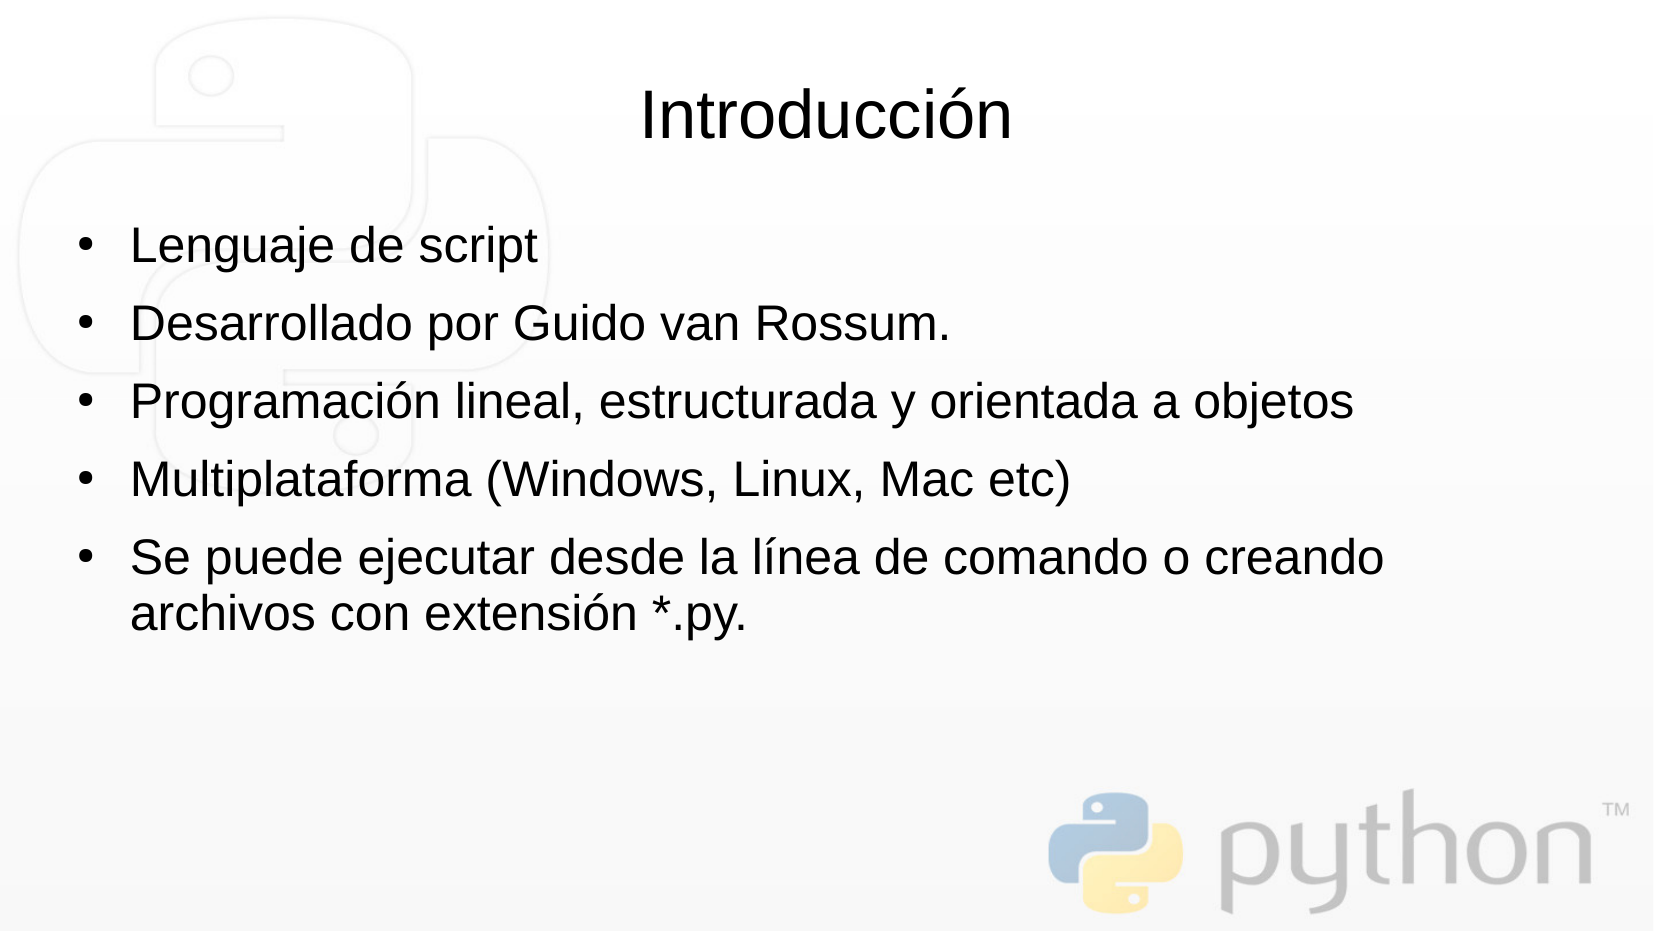

# Introducción
Lenguaje de script
Desarrollado por Guido van Rossum.
Programación lineal, estructurada y orientada a objetos
Multiplataforma (Windows, Linux, Mac etc)
Se puede ejecutar desde la línea de comando o creando archivos con extensión *.py.